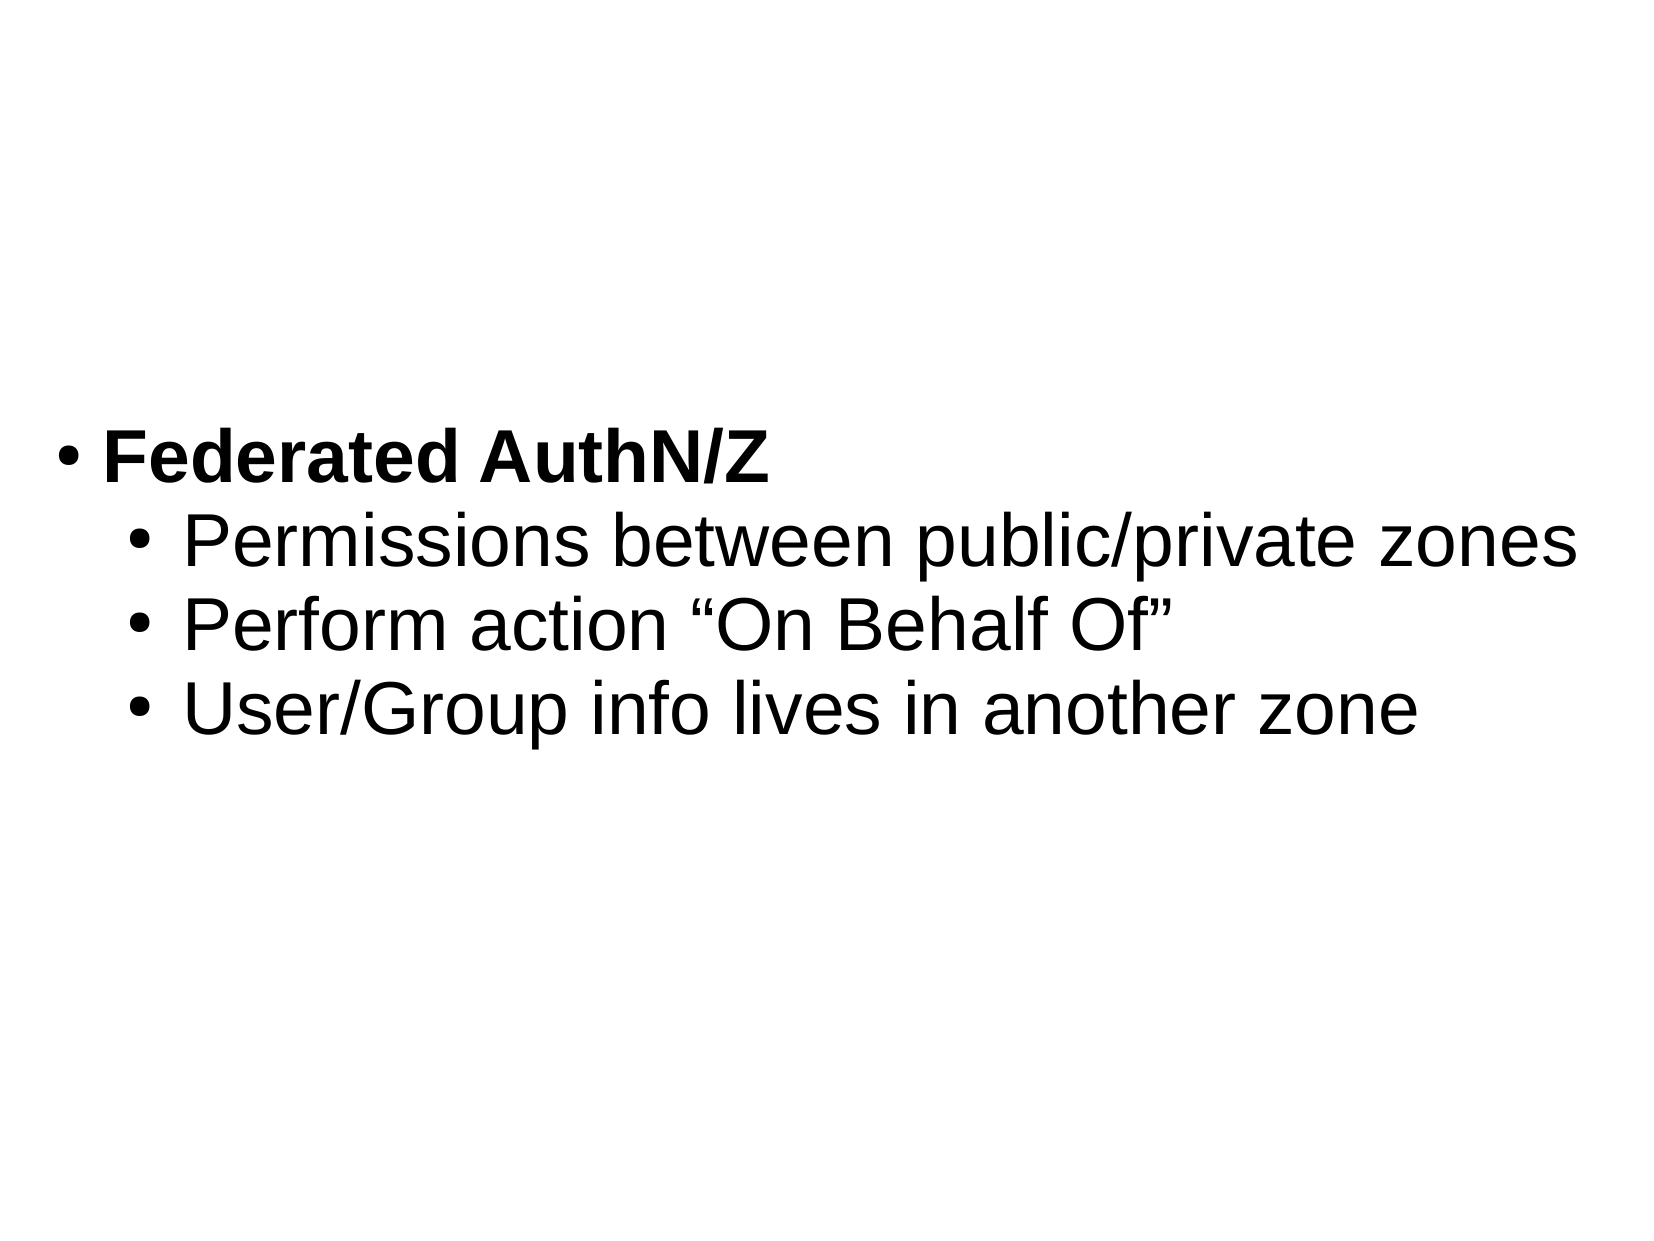

Federated AuthN/Z
 Permissions between public/private zones
 Perform action “On Behalf Of”
 User/Group info lives in another zone